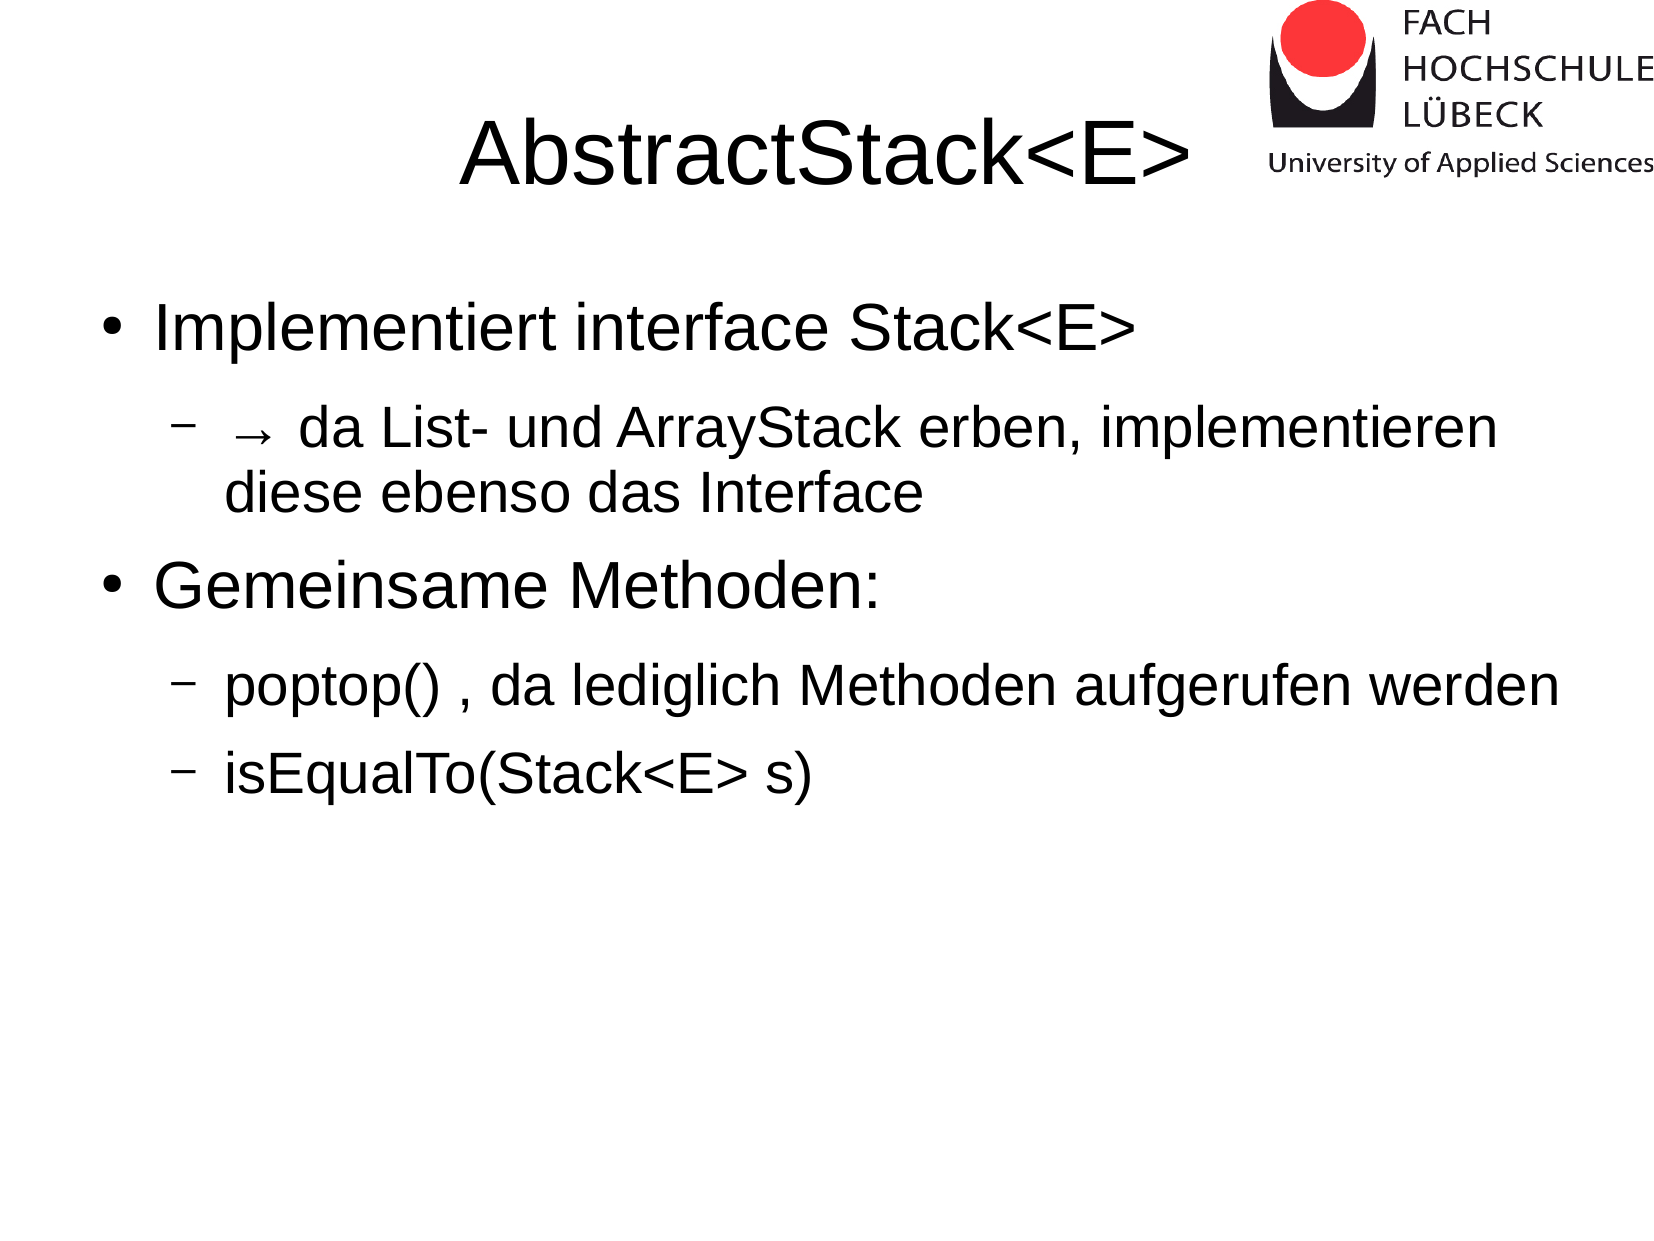

# AbstractStack<E>
Implementiert interface Stack<E>
→ da List- und ArrayStack erben, implementieren diese ebenso das Interface
Gemeinsame Methoden:
poptop() , da lediglich Methoden aufgerufen werden
isEqualTo(Stack<E> s)